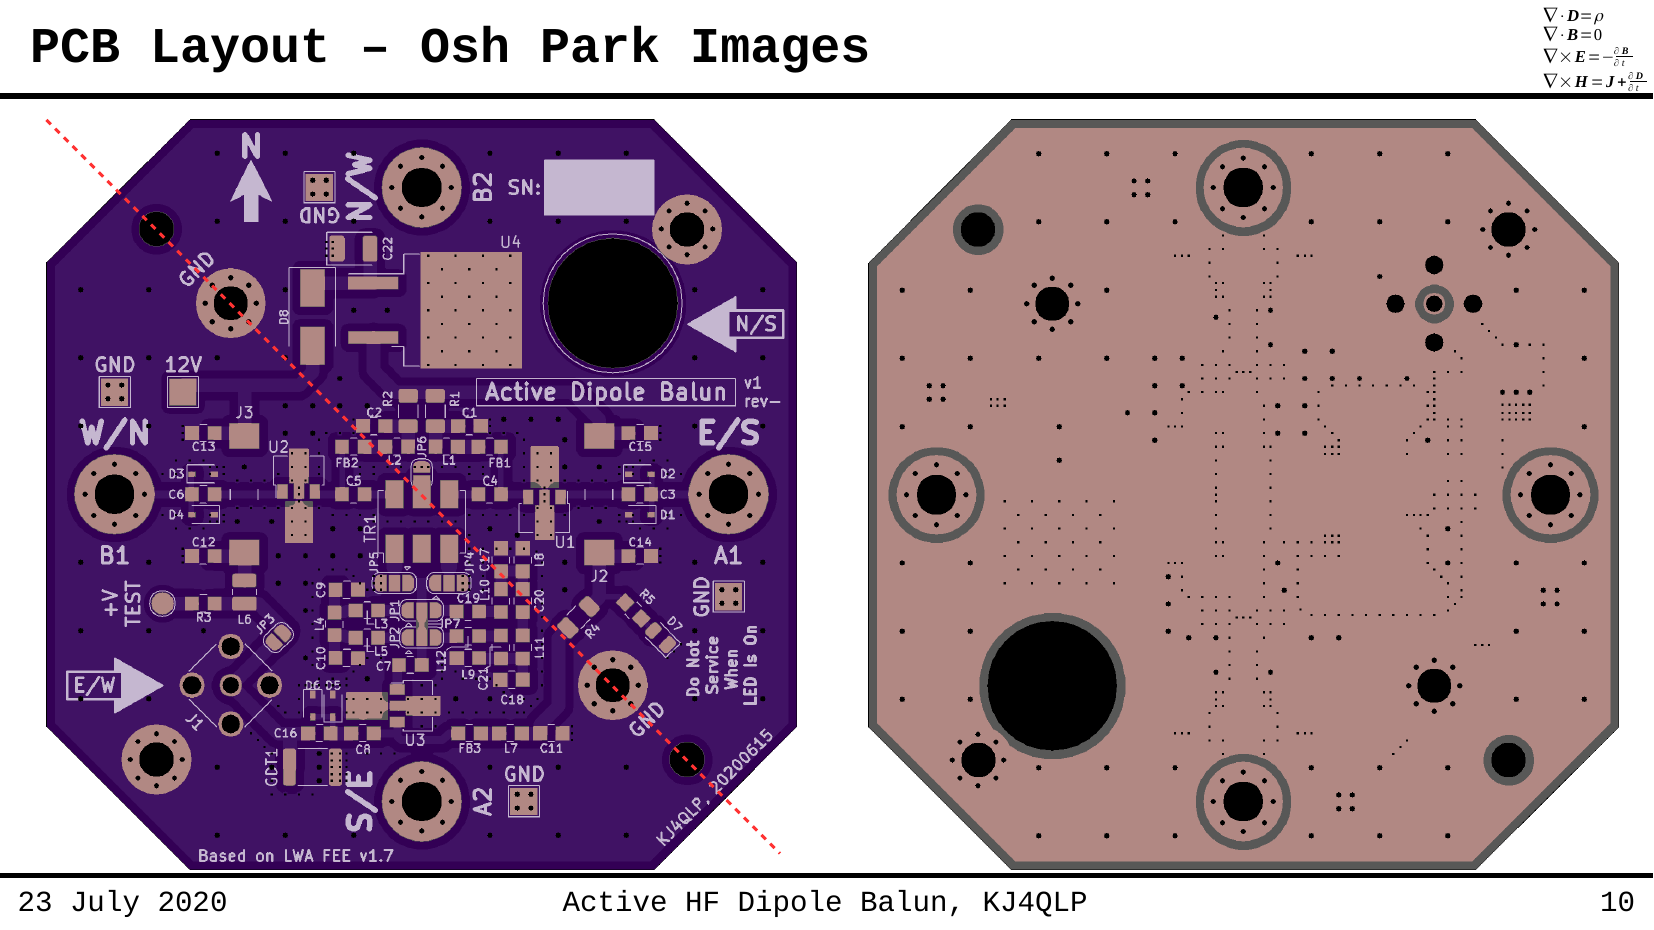

# PCB Layout – Osh Park Images
23 July 2020
Active HF Dipole Balun, KJ4QLP
10